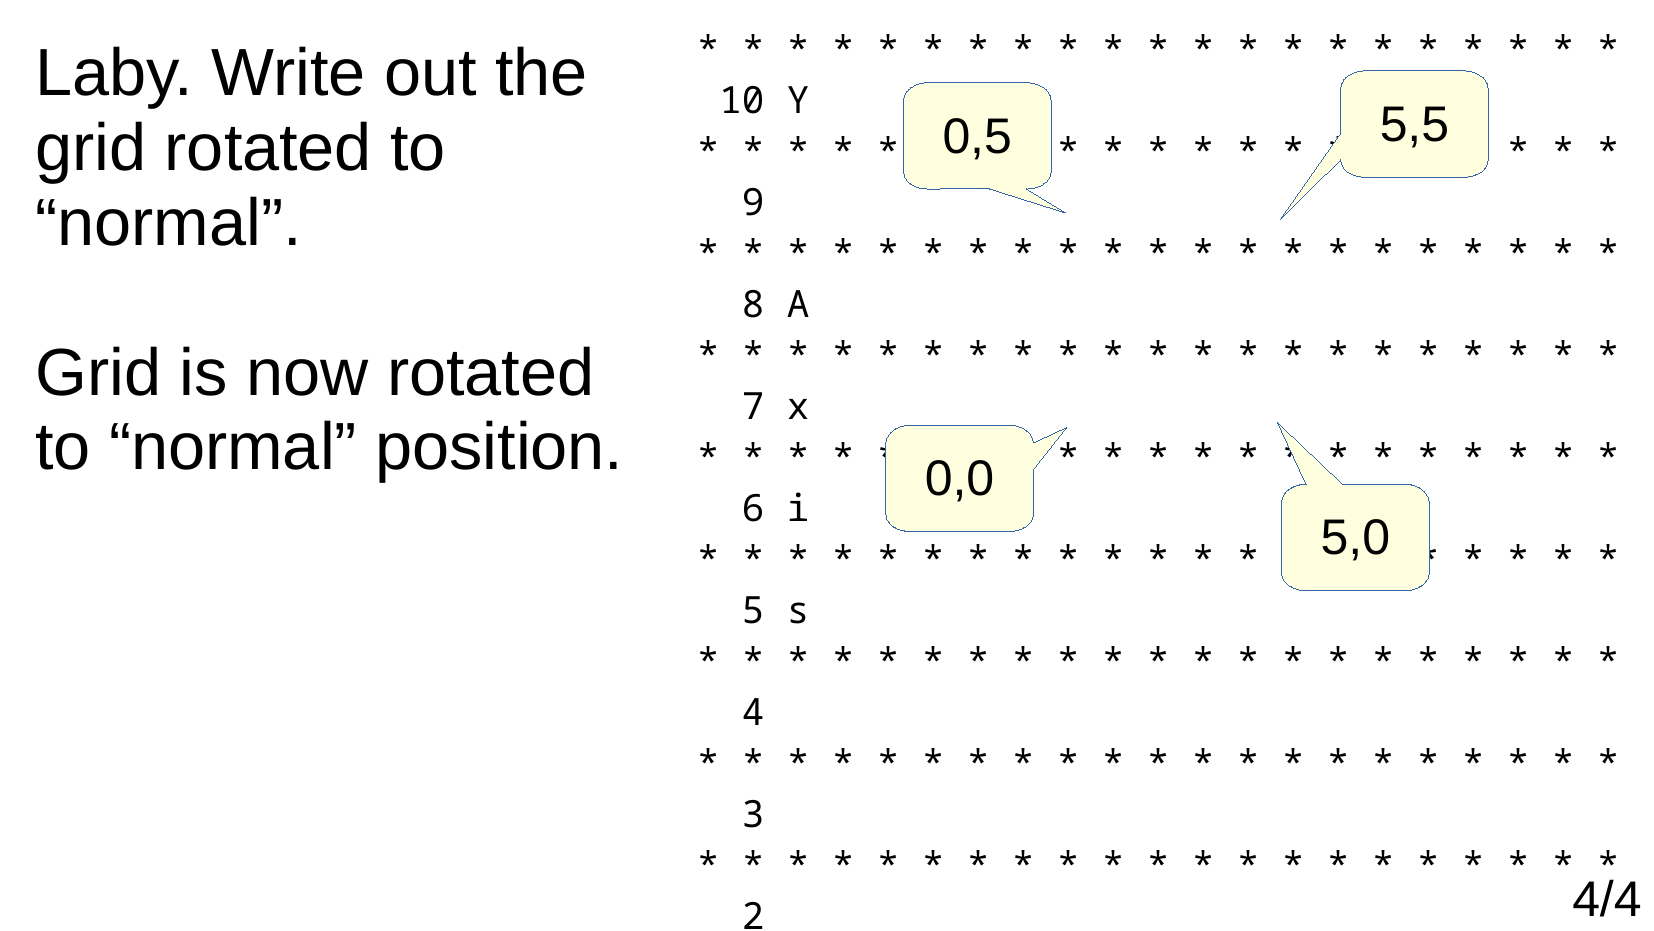

* * * * * * * * * * * * * * * * * * * * * 10 Y
* * * * * * * * * * * * * * * * * * * * * 9
* * * * * * * * * * * * * * * * * * * * * 8 A
* * * * * * * * * * * * * * * * * * * * * 7 x
* * * * * * * * * * * * * * * * * * * * * 6 i
* * * * * * * * * * * * * * * * * * * * * 5 s
* * * * * * * * * * * * * * * * * * * * * 4
* * * * * * * * * * * * * * * * * * * * * 3
* * * * * * * * * * * * * * * * * * * * * 2
* * * * * * * * * * * * * * * * * * * * * 1
* * * * * * * * * * s * * * * * * * * * * 0
* * * * * * * * * * * * * * * * * * * * * -1
* * * * * * * * * * * * * * * * * * * * * -2
* * * * * * * * * * * * * * * * * * * * * -3
* * * * * * * * * * * * * * * * * * * * * -4
* * * * * * * * * * * * * * * * * * * * * -5
* * * * * * * * * * * * * * * * * * * * * -6
* * * * * * * * * * * * * * * * * * * * * -7
* * * * * * * * * * * * * * * * * * * * * -8
* * * * * * * * * * * * * * * * * * * * * -9
* * * * * * * * * * * * * * * * * * * * * -10
0 9 8 7 6 5 4 3 2 1 0 1 2 3 4 5 6 7 8 9 0
1 - - - - - - - - - 1
- X Axis
# Laby. Write out the grid rotated to “normal”. Grid is now rotated to “normal” position.
5,5
0,5
0,0
5,0
4/4